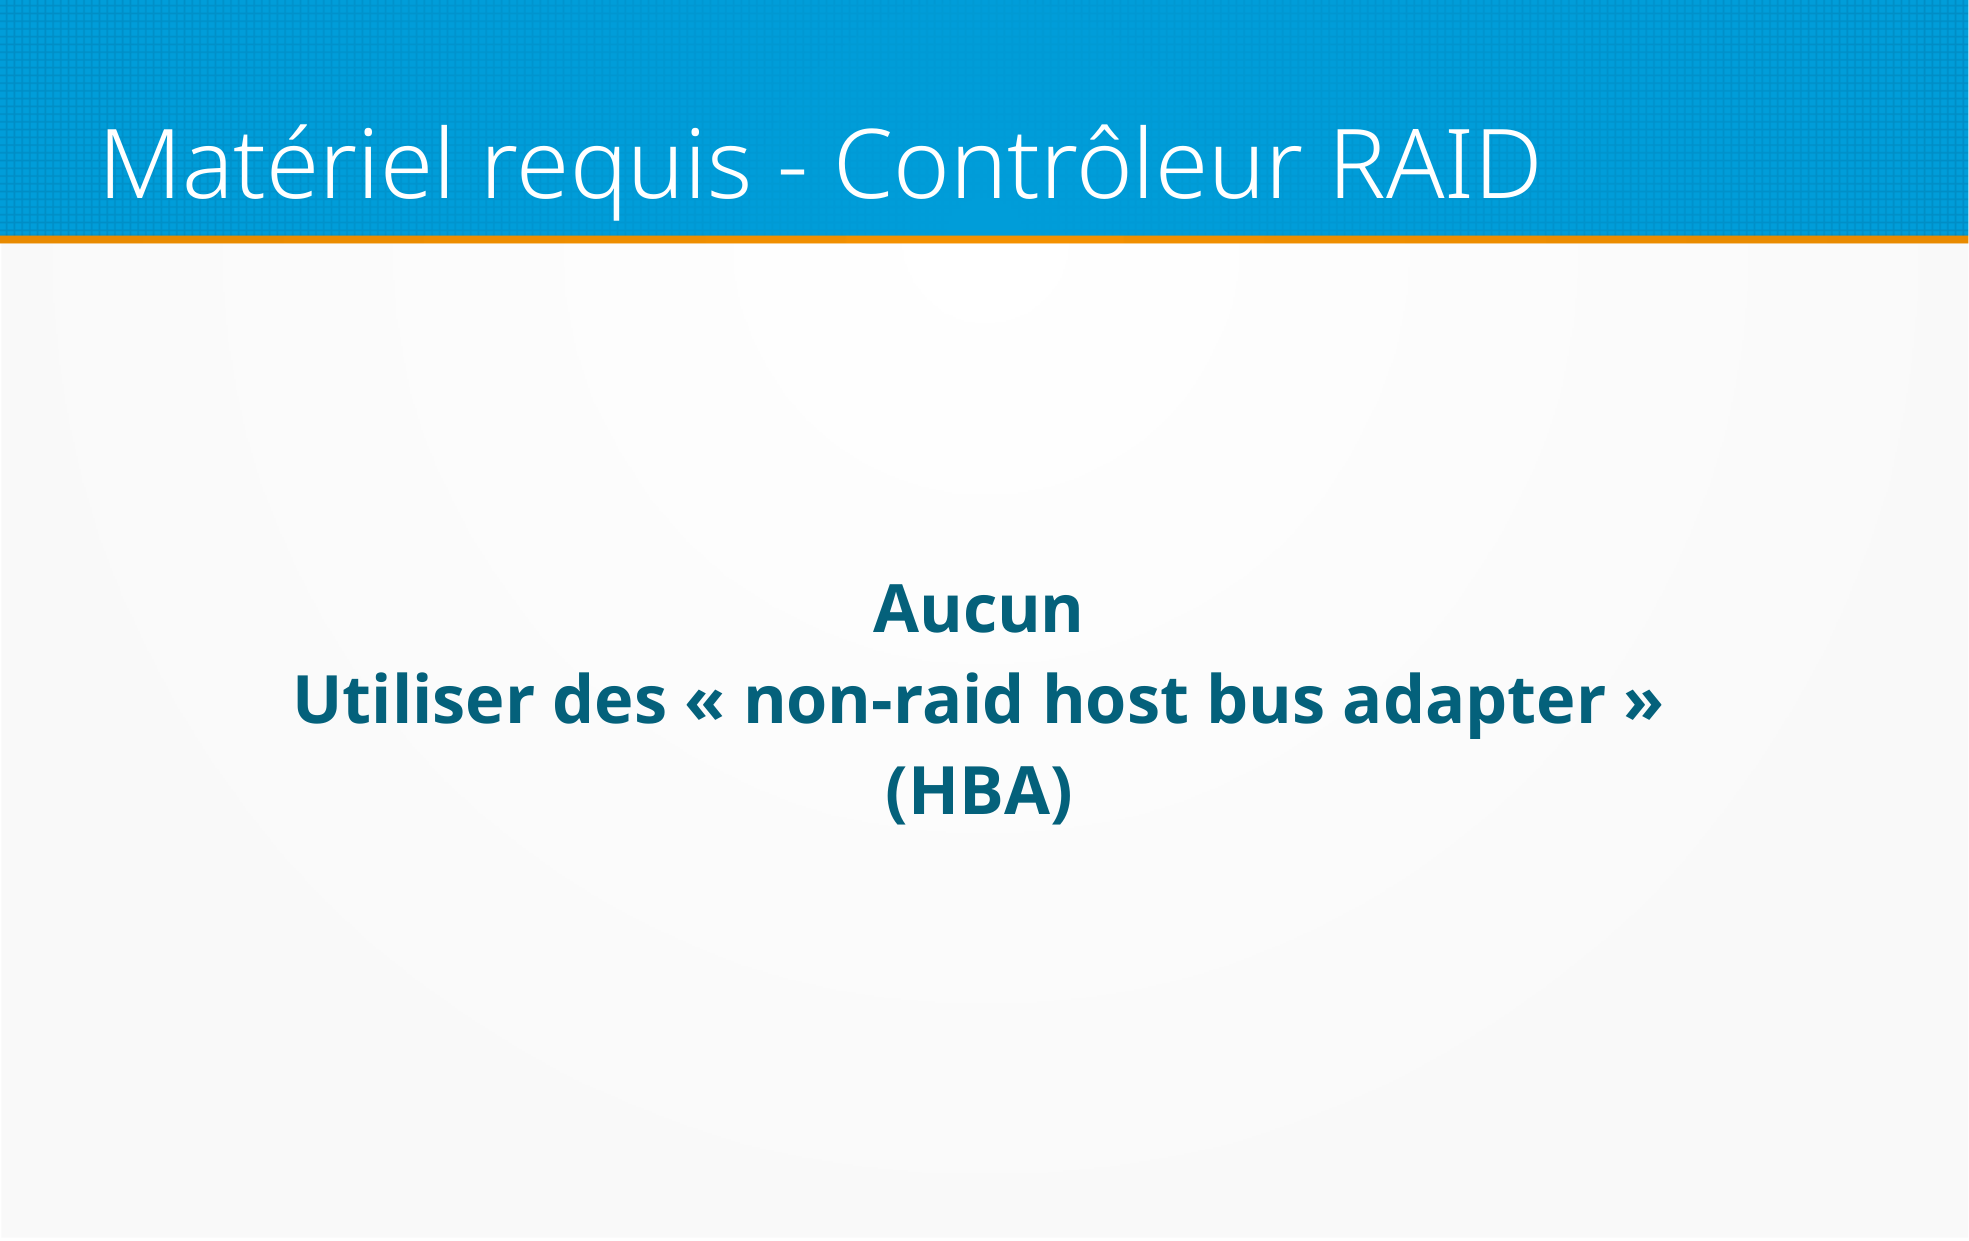

# Matériel requis - Contrôleur RAID
Aucun
Utiliser des « non-raid host bus adapter »
(HBA)